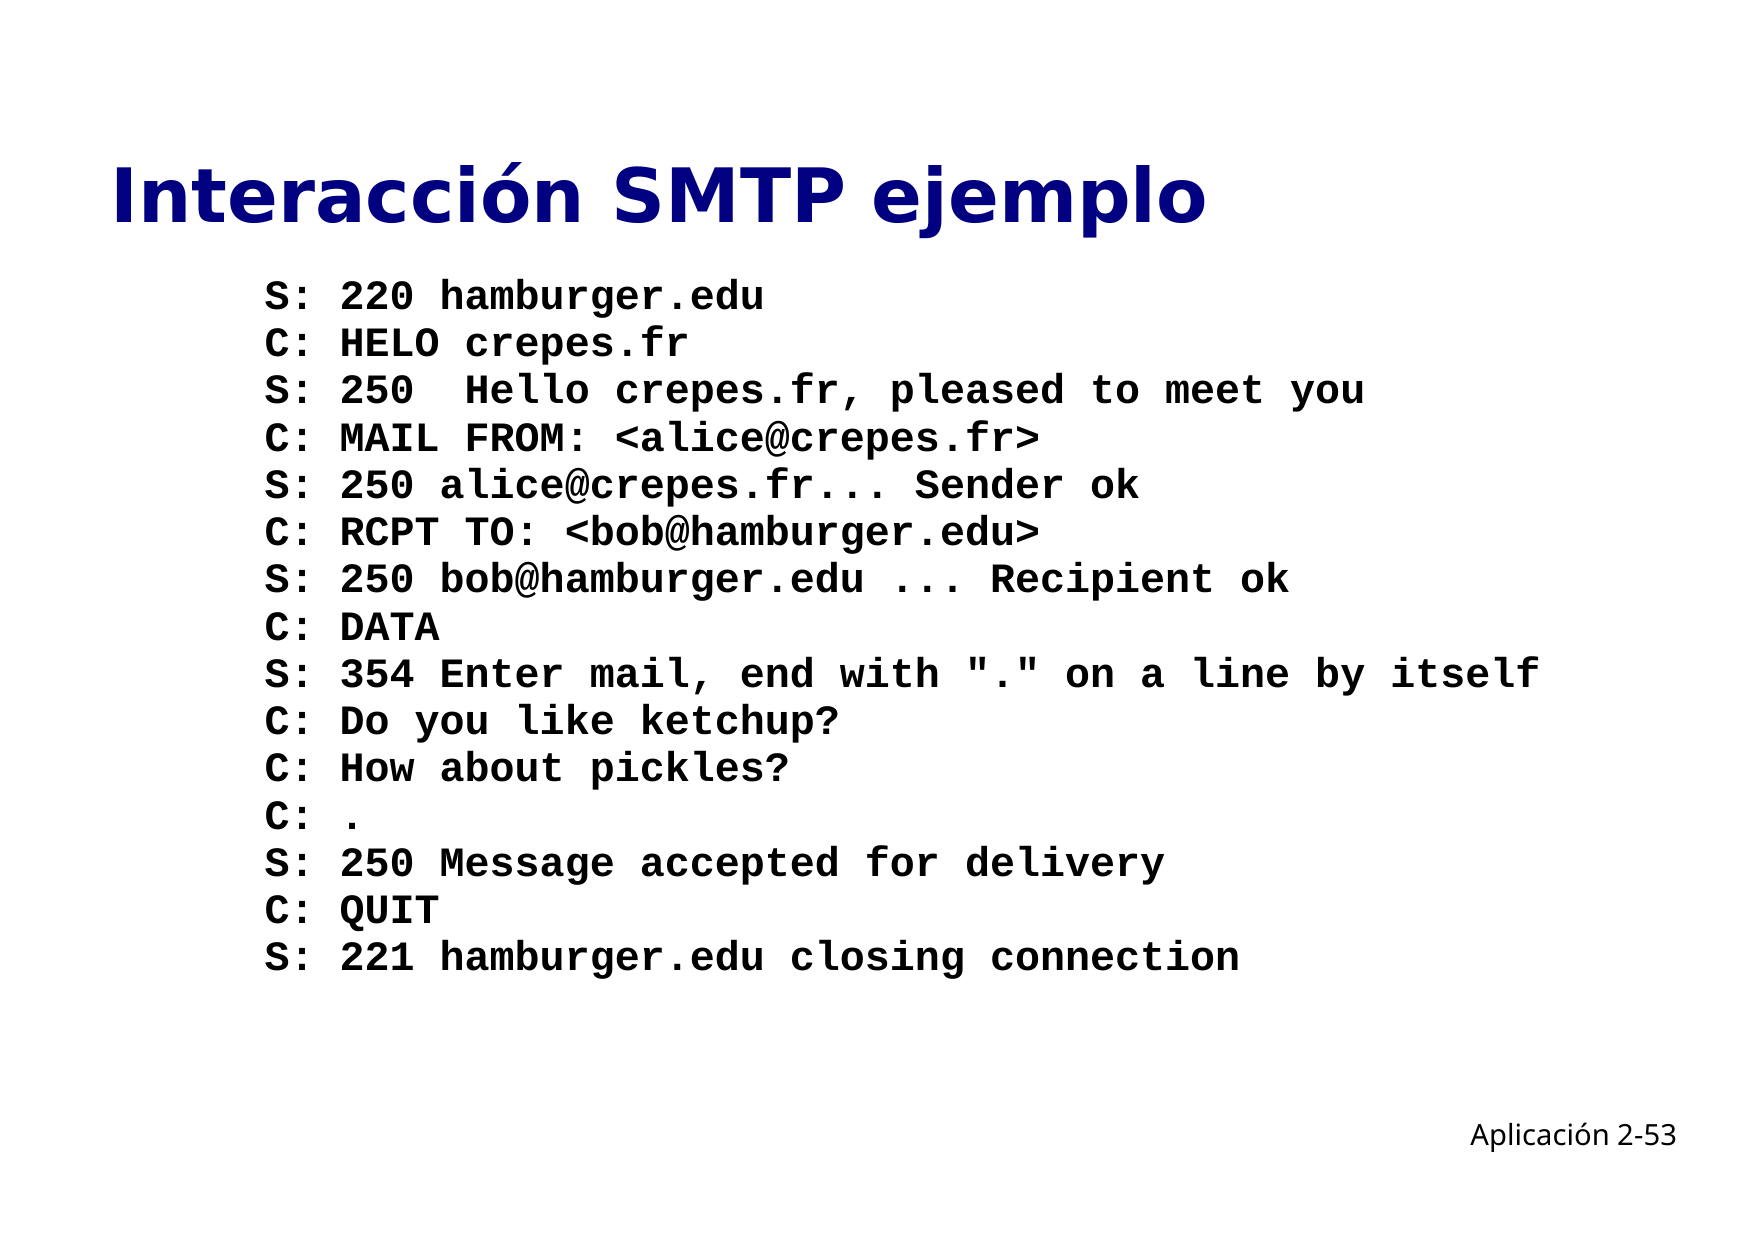

# Interacción SMTP ejemplo
 S: 220 hamburger.edu
 C: HELO crepes.fr
 S: 250 Hello crepes.fr, pleased to meet you
 C: MAIL FROM: <alice@crepes.fr>
 S: 250 alice@crepes.fr... Sender ok
 C: RCPT TO: <bob@hamburger.edu>
 S: 250 bob@hamburger.edu ... Recipient ok
 C: DATA
 S: 354 Enter mail, end with "." on a line by itself
 C: Do you like ketchup?
 C: How about pickles?
 C: .
 S: 250 Message accepted for delivery
 C: QUIT
 S: 221 hamburger.edu closing connection